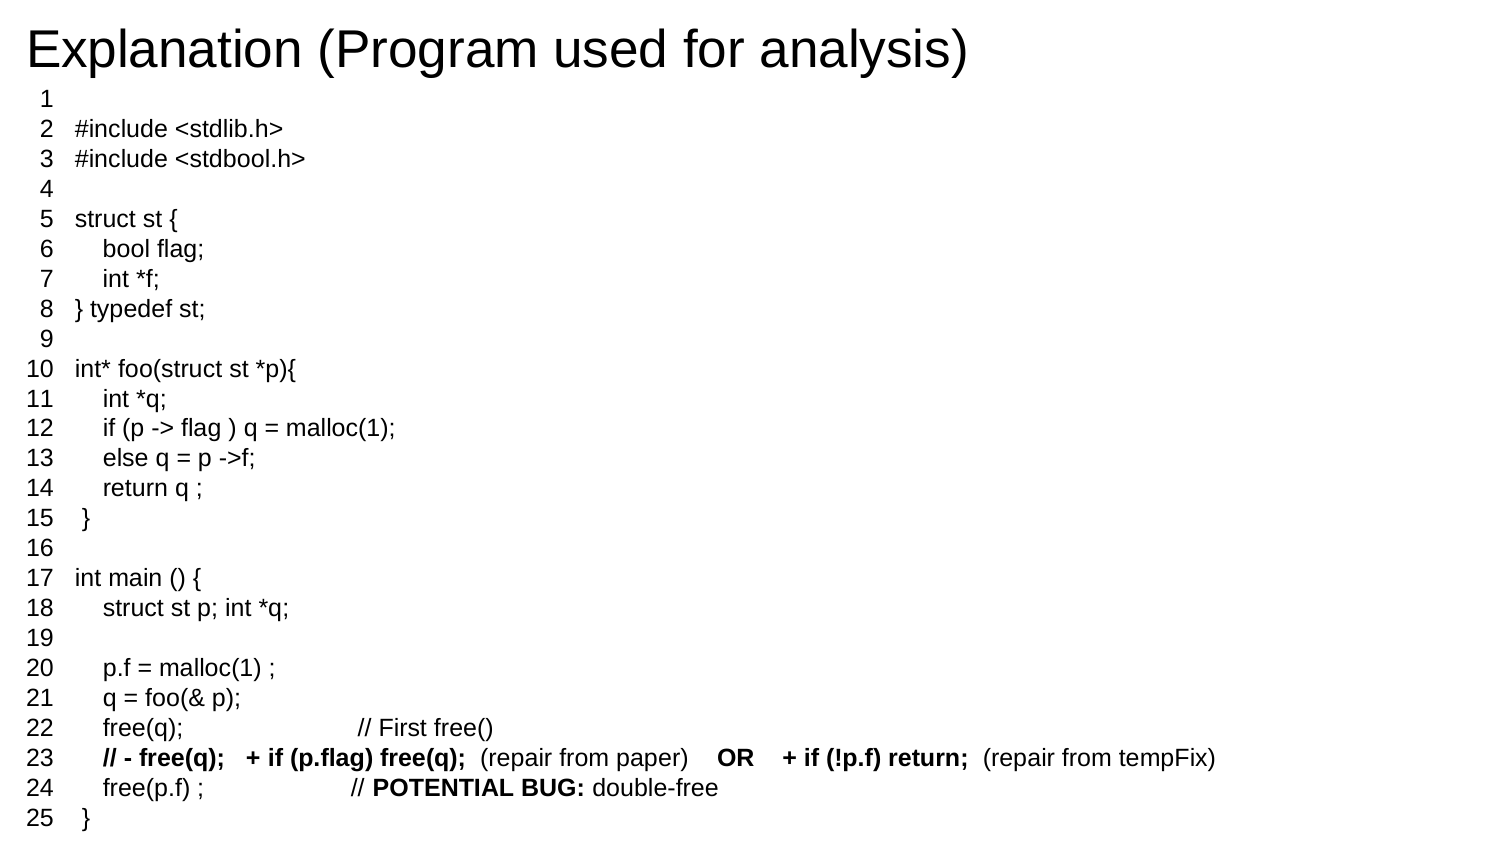

# Explanation (Program used for analysis)
 1
  2 #include <stdlib.h>
  3 #include <stdbool.h>
  4
  5 struct st {
  6   bool flag;
  7   int *f;
  8 } typedef st;
  9
10 int* foo(struct st *p){
11   int *q;
12   if (p -> flag ) q = malloc(1);
13   else q = p ->f;
14   return q ;
15 }
16
17 int main () {
18   struct st p; int *q;
19
20   p.f = malloc(1) ;
21   q = foo(& p);
22   free(q); // First free()
23   // - free(q); + if (p.flag) free(q); (repair from paper) OR + if (!p.f) return; (repair from tempFix)
24   free(p.f) ; // POTENTIAL BUG: double-free
25 }